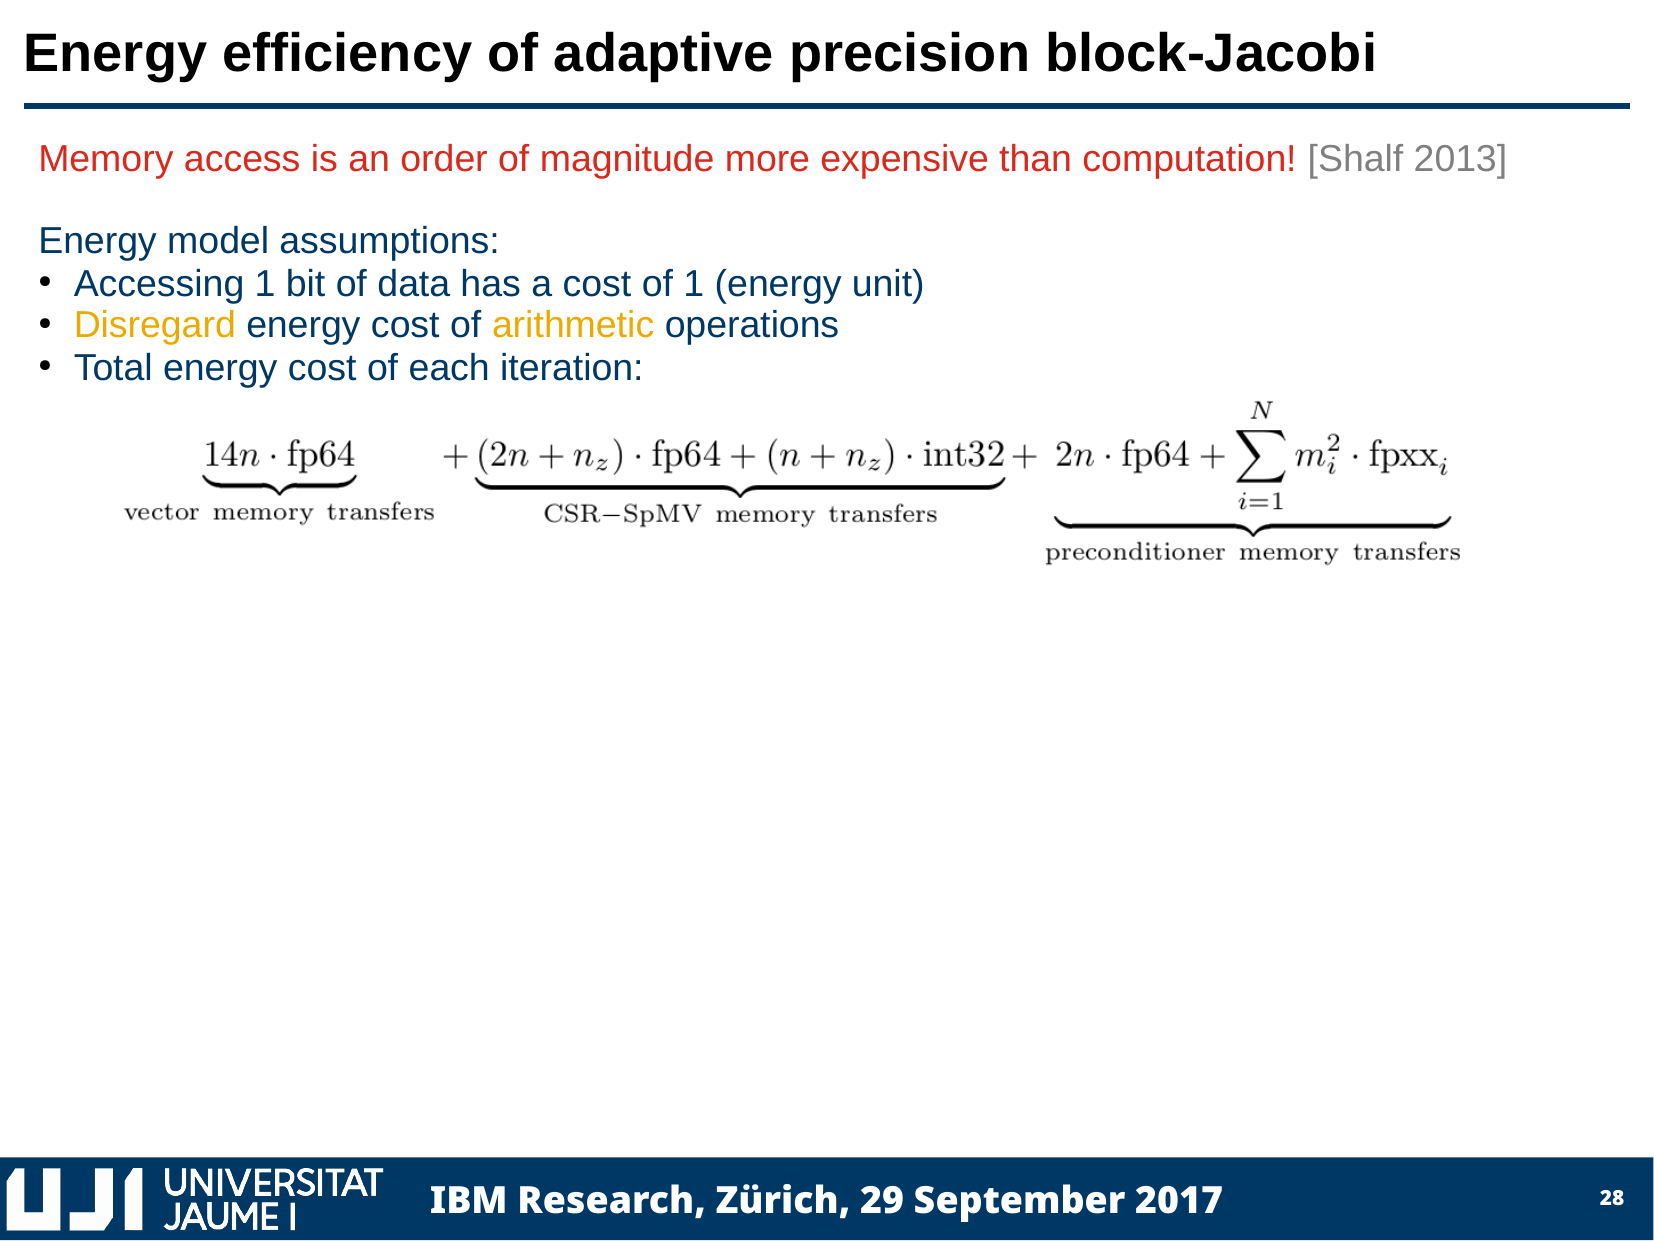

# Energy efficiency of adaptive precision block-Jacobi
Memory access is an order of magnitude more expensive than computation! [Shalf 2013]
Energy model assumptions:
Accessing 1 bit of data has a cost of 1 (energy unit)
Disregard energy cost of arithmetic operations
Total energy cost of each iteration:
IBM Research, Zürich, 29 September 2017
28